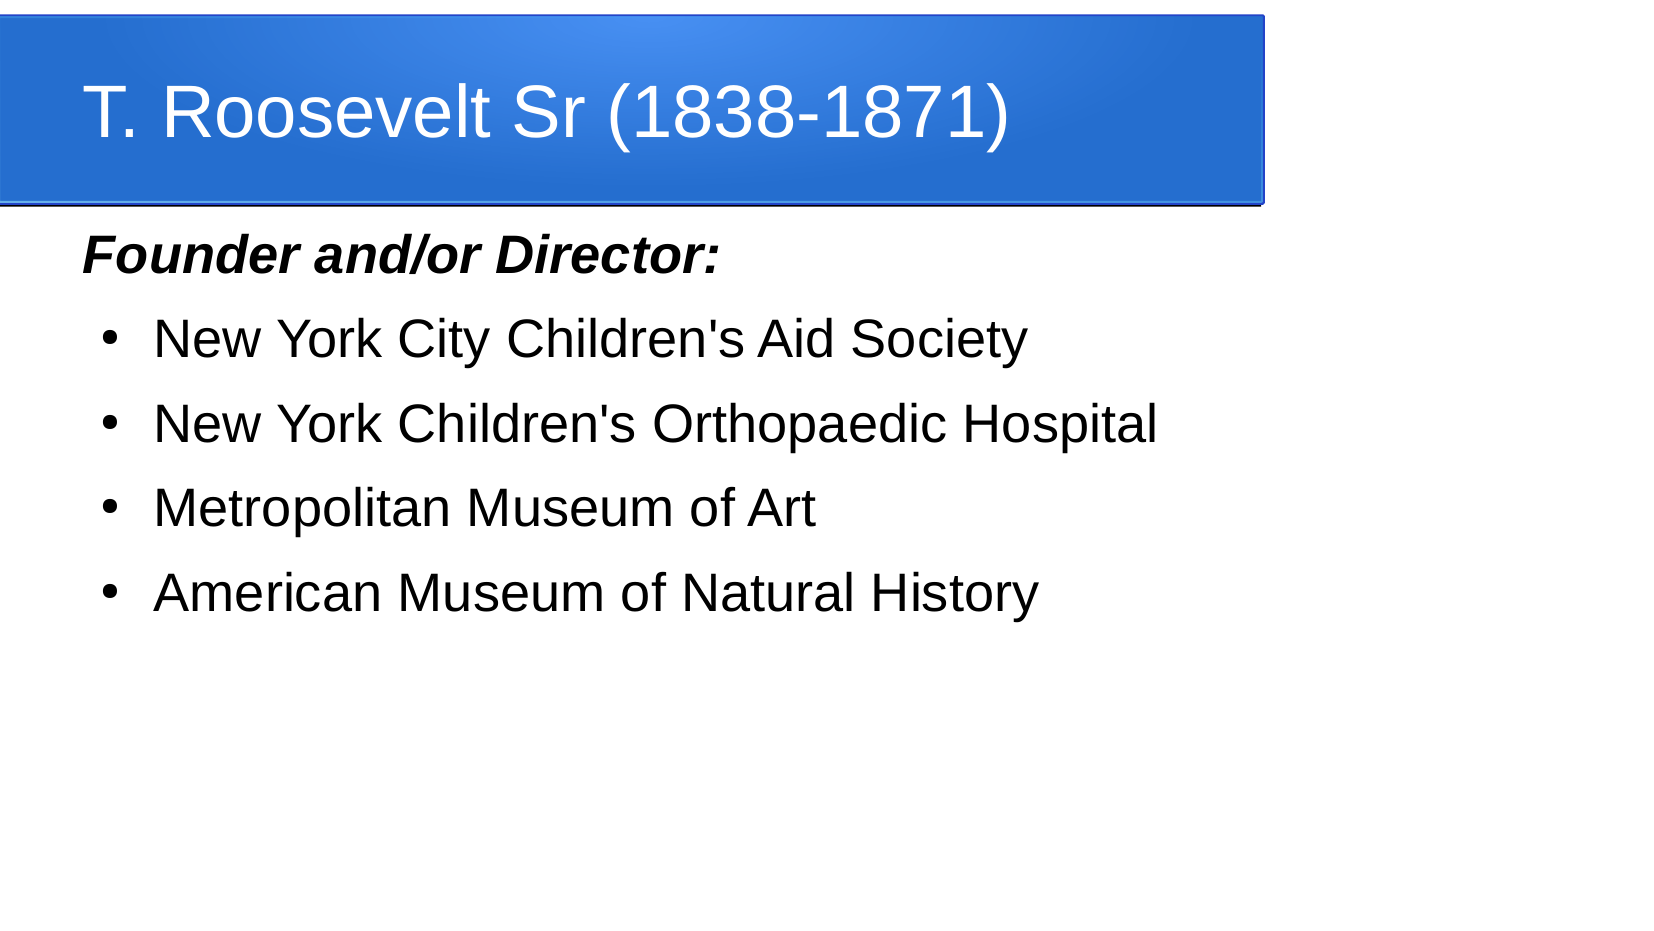

# T. Roosevelt Sr (1838-1871)
Founder and/or Director:
New York City Children's Aid Society
New York Children's Orthopaedic Hospital
Metropolitan Museum of Art
American Museum of Natural History